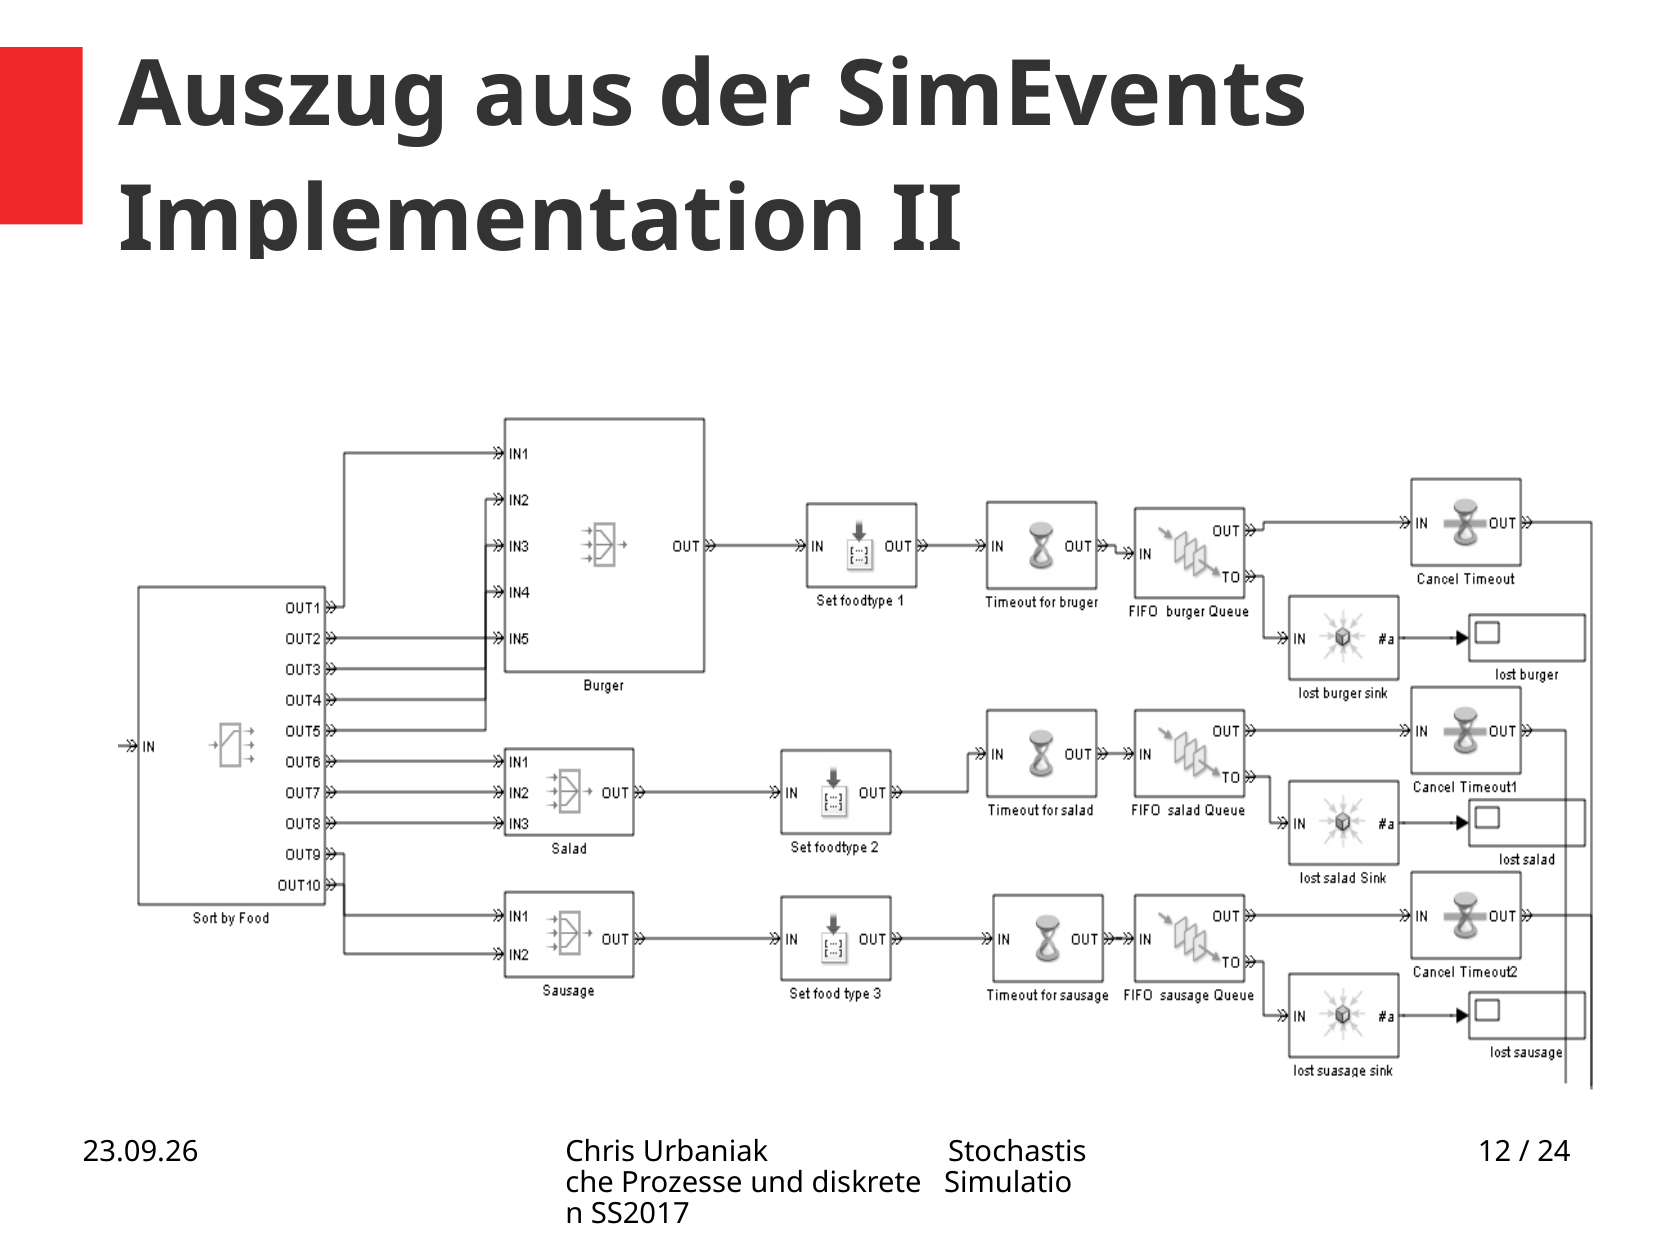

# Auszug aus der SimEvents Implementation II
Chris Urbaniak Stochastische Prozesse und diskrete Simulation SS2017
12